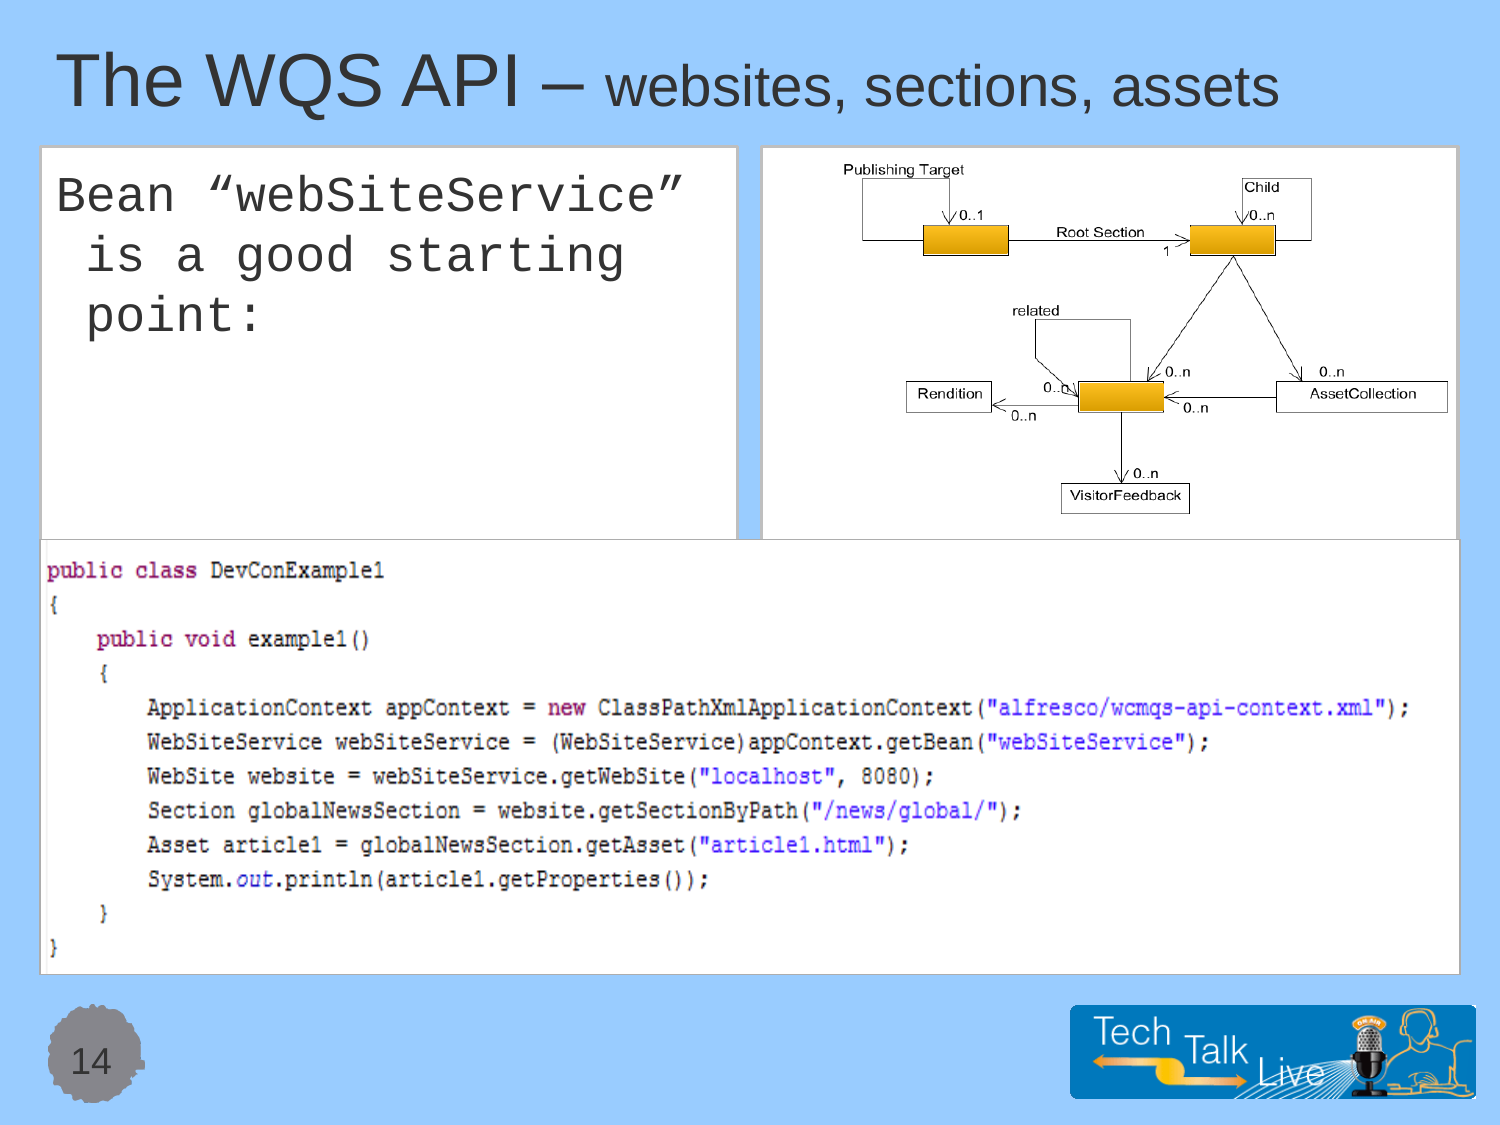

# The WQS API – websites, sections, assets
Bean “webSiteService” is a good starting point: